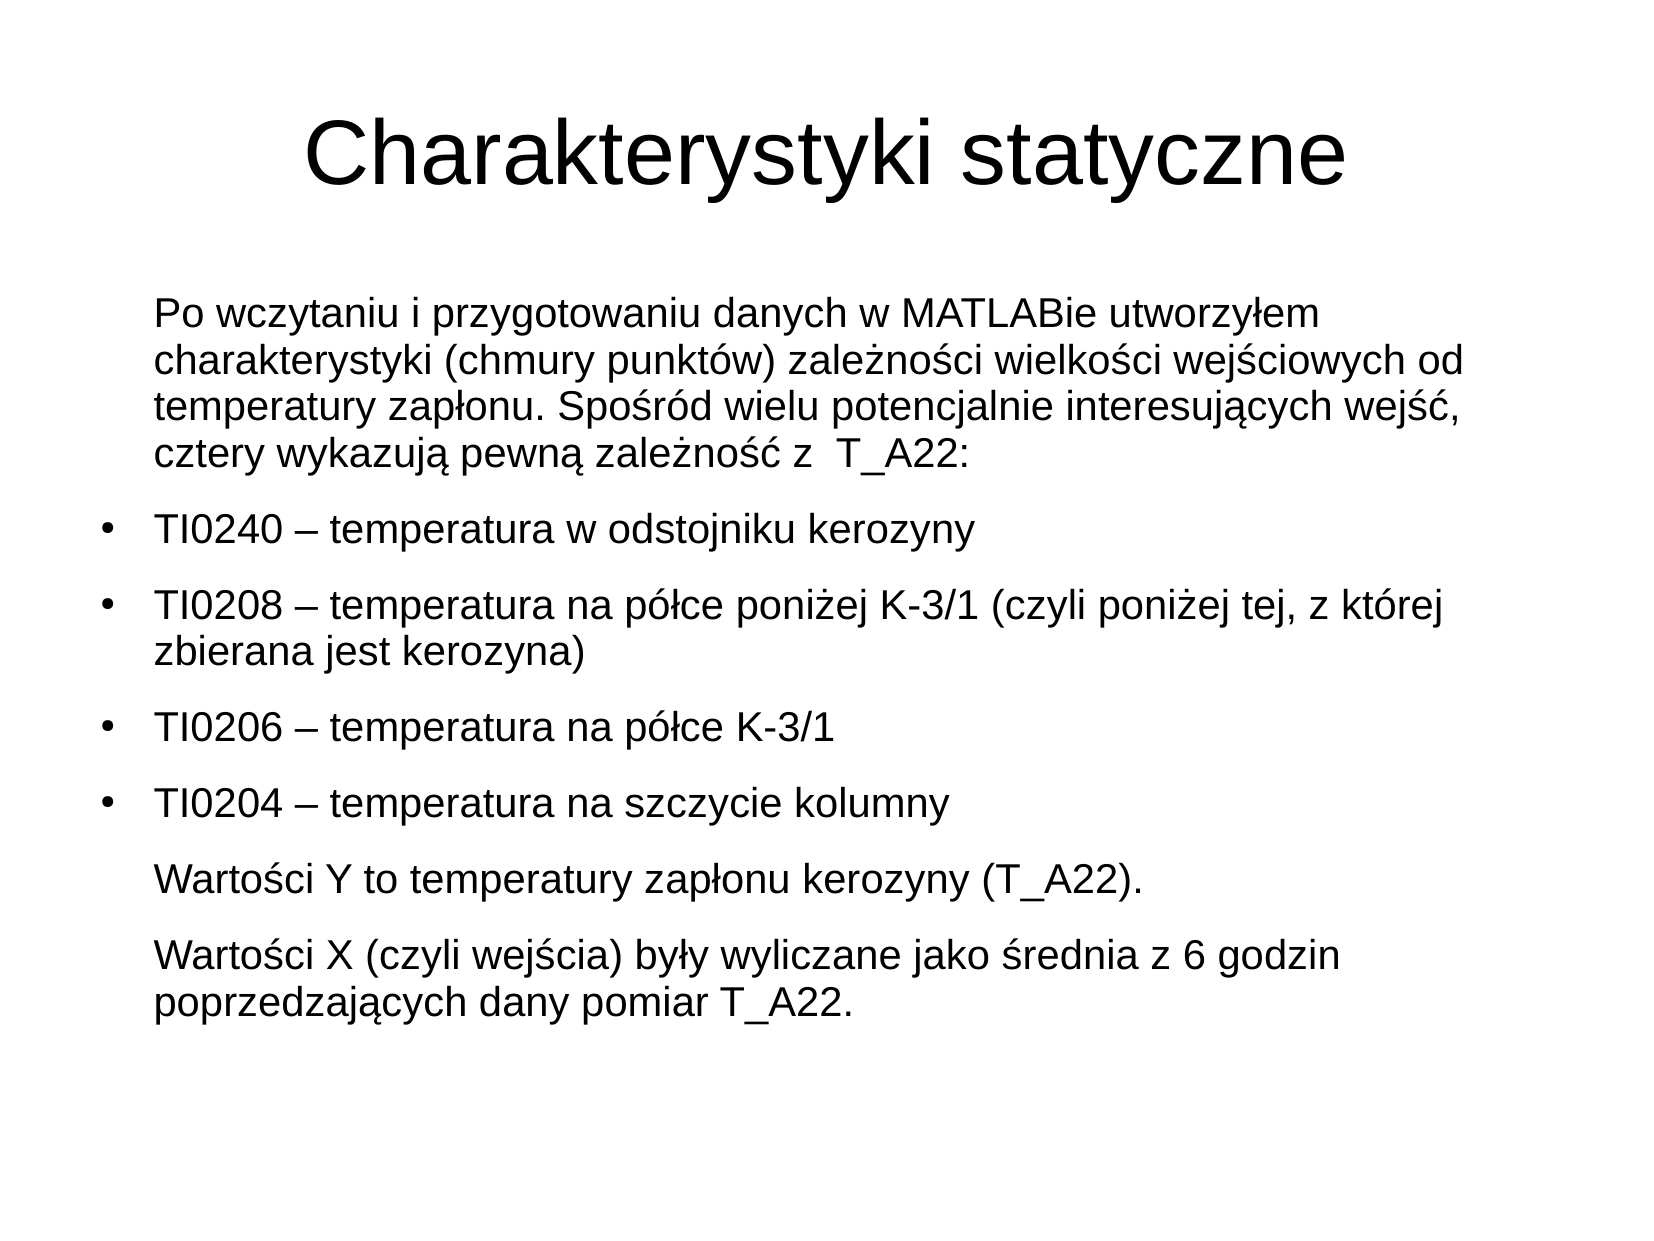

# Charakterystyki statyczne
Po wczytaniu i przygotowaniu danych w MATLABie utworzyłem charakterystyki (chmury punktów) zależności wielkości wejściowych od temperatury zapłonu. Spośród wielu potencjalnie interesujących wejść, cztery wykazują pewną zależność z T_A22:
TI0240 – temperatura w odstojniku kerozyny
TI0208 – temperatura na półce poniżej K-3/1 (czyli poniżej tej, z której zbierana jest kerozyna)
TI0206 – temperatura na półce K-3/1
TI0204 – temperatura na szczycie kolumny
Wartości Y to temperatury zapłonu kerozyny (T_A22).
Wartości X (czyli wejścia) były wyliczane jako średnia z 6 godzin poprzedzających dany pomiar T_A22.